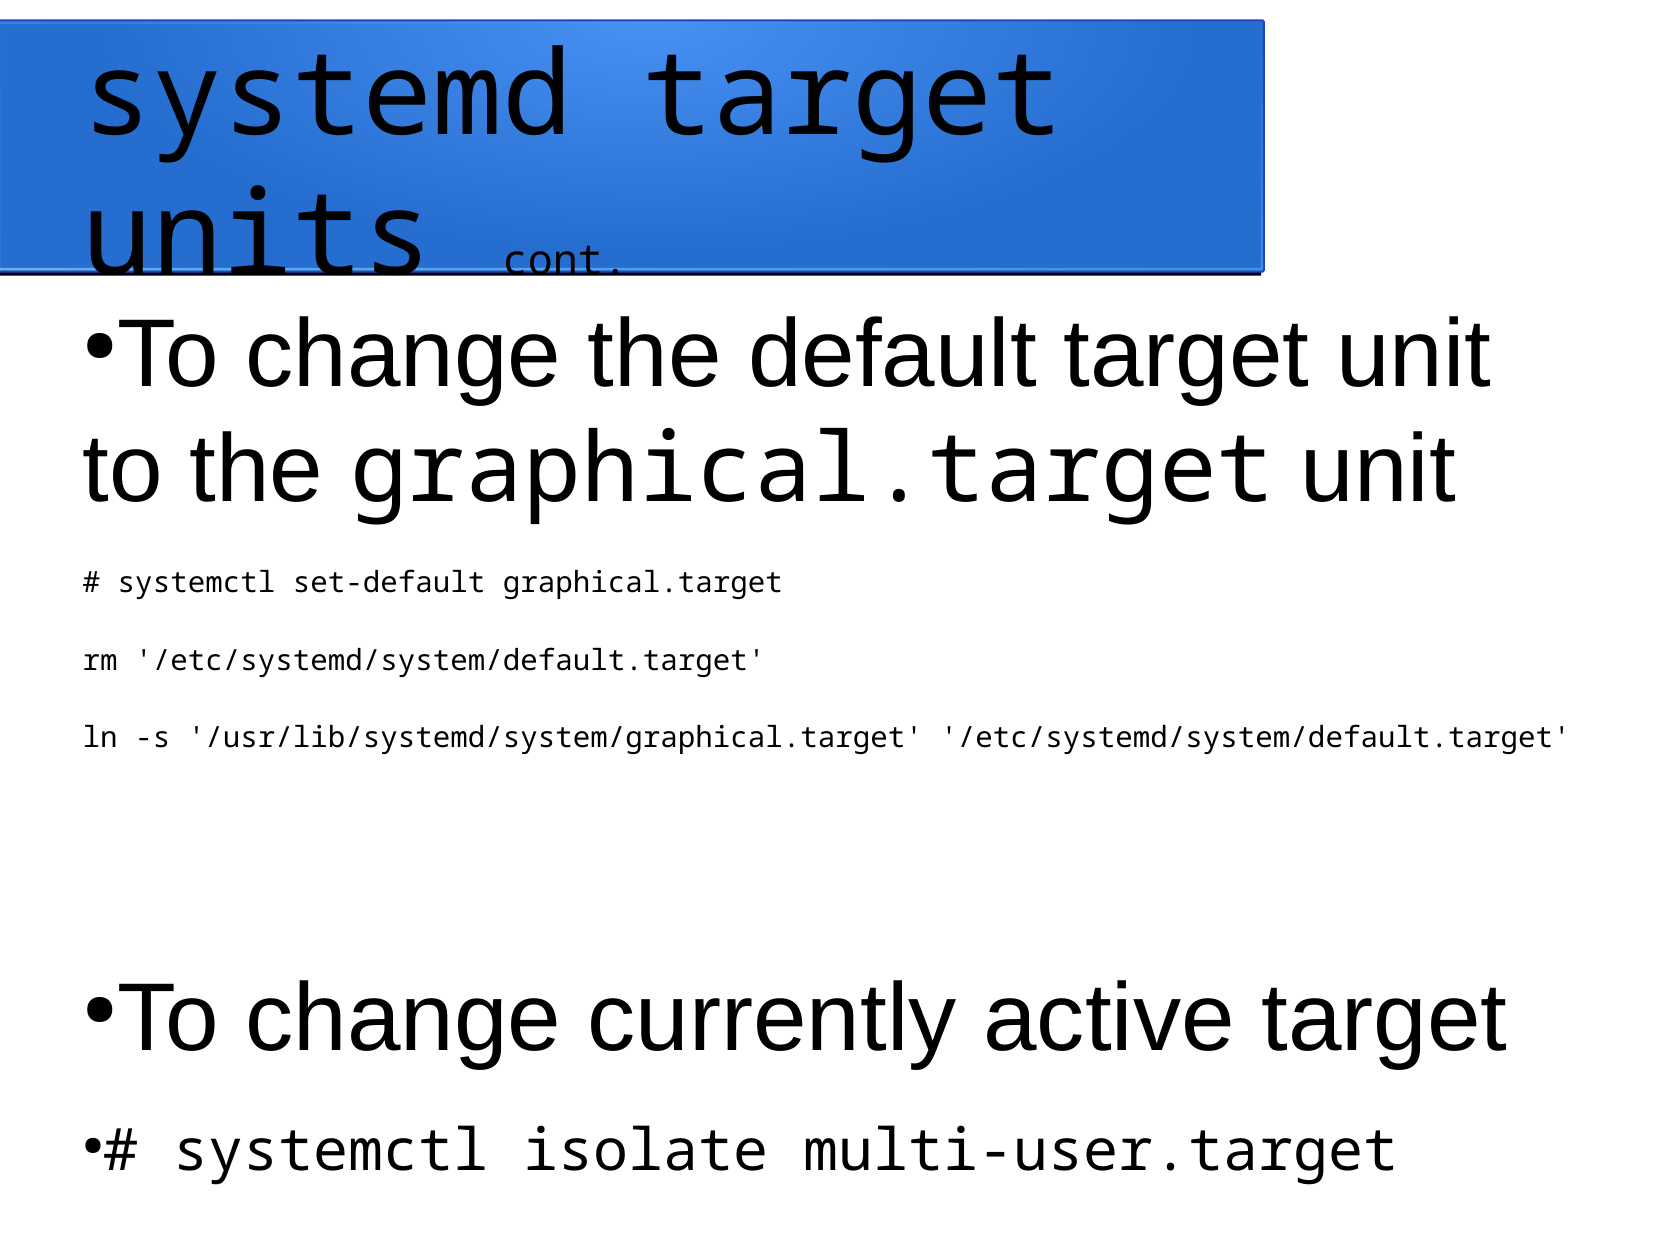

# systemd target units cont.
To change the default target unit to the graphical.target unit
# systemctl set-default graphical.target
rm '/etc/systemd/system/default.target'
ln -s '/usr/lib/systemd/system/graphical.target' '/etc/systemd/system/default.target'
To change currently active target
# systemctl isolate multi-user.target